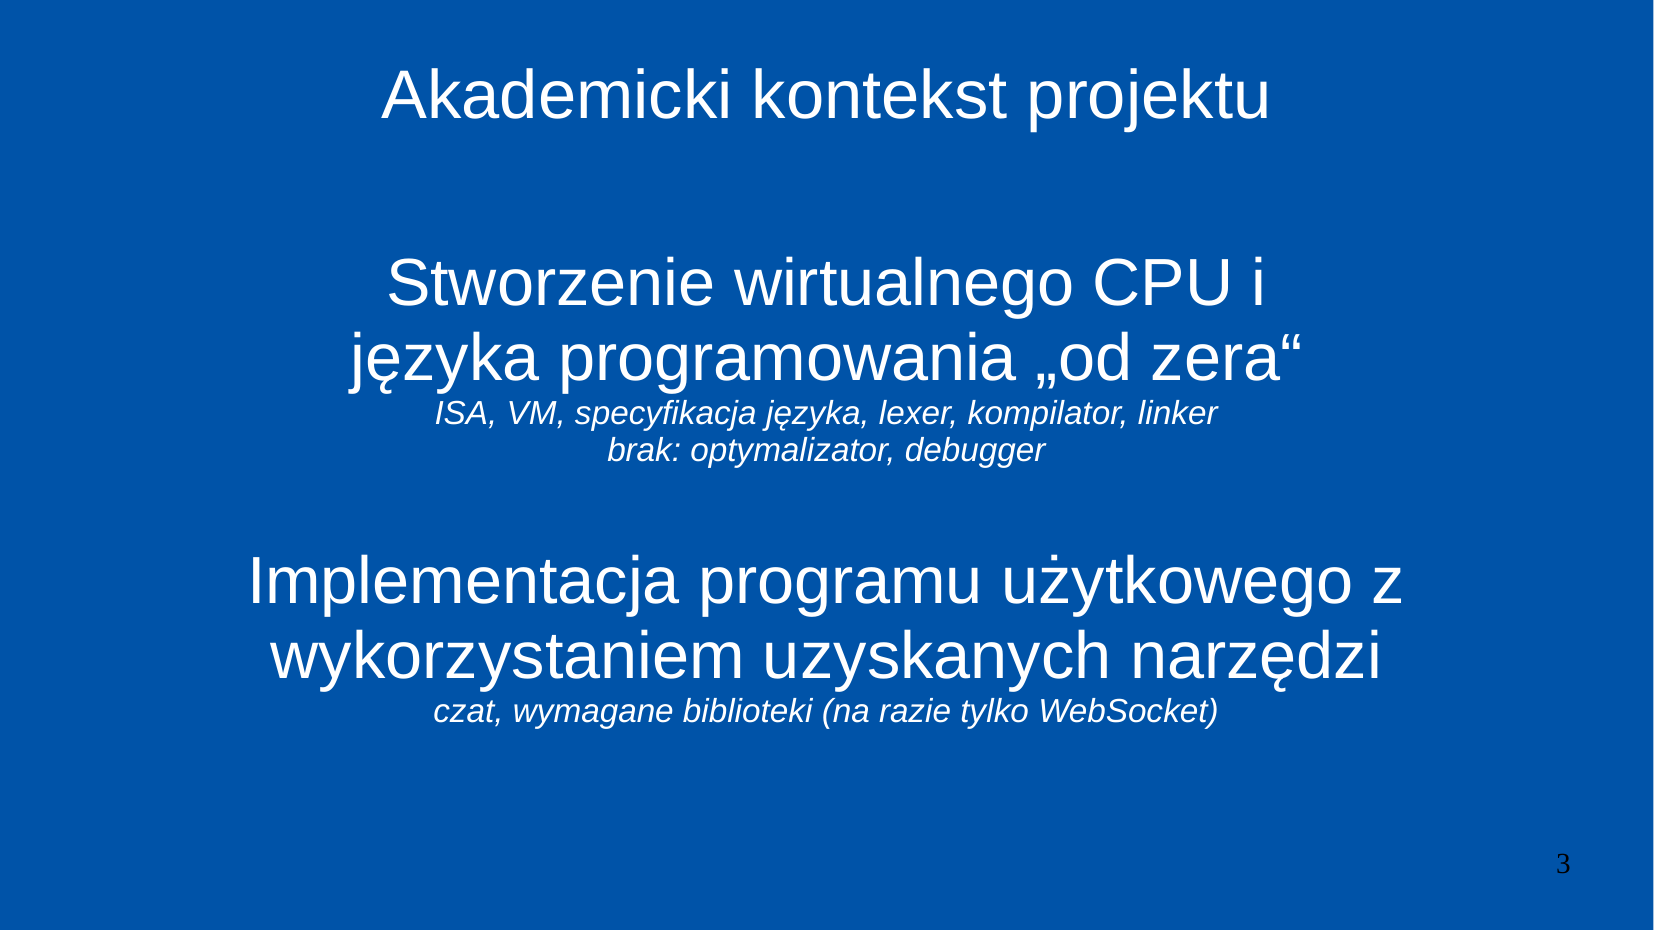

# Akademicki kontekst projektu
Stworzenie wirtualnego CPU i
języka programowania „od zera“
ISA, VM, specyfikacja języka, lexer, kompilator, linker
brak: optymalizator, debugger
Implementacja programu użytkowego z wykorzystaniem uzyskanych narzędzi
czat, wymagane biblioteki (na razie tylko WebSocket)
3